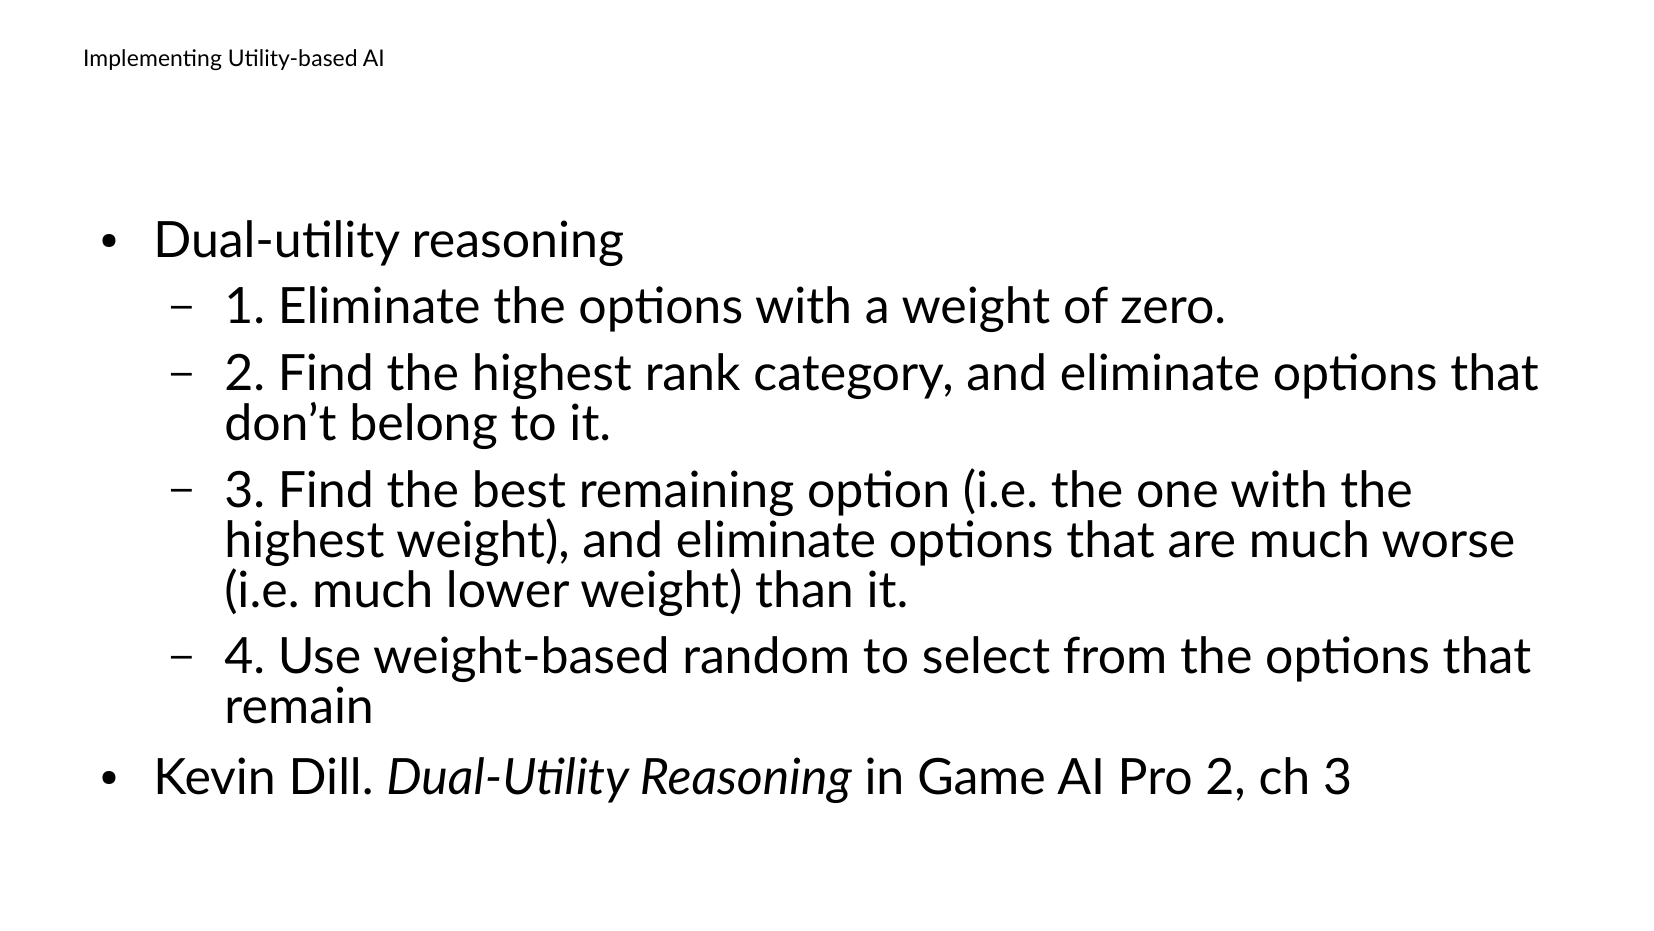

# Implementing Utility-based AI
Dual-utility reasoning
1. Eliminate the options with a weight of zero.
2. Find the highest rank category, and eliminate options that don’t belong to it.
3. Find the best remaining option (i.e. the one with the highest weight), and eliminate options that are much worse (i.e. much lower weight) than it.
4. Use weight-based random to select from the options that remain
Kevin Dill. Dual-Utility Reasoning in Game AI Pro 2, ch 3